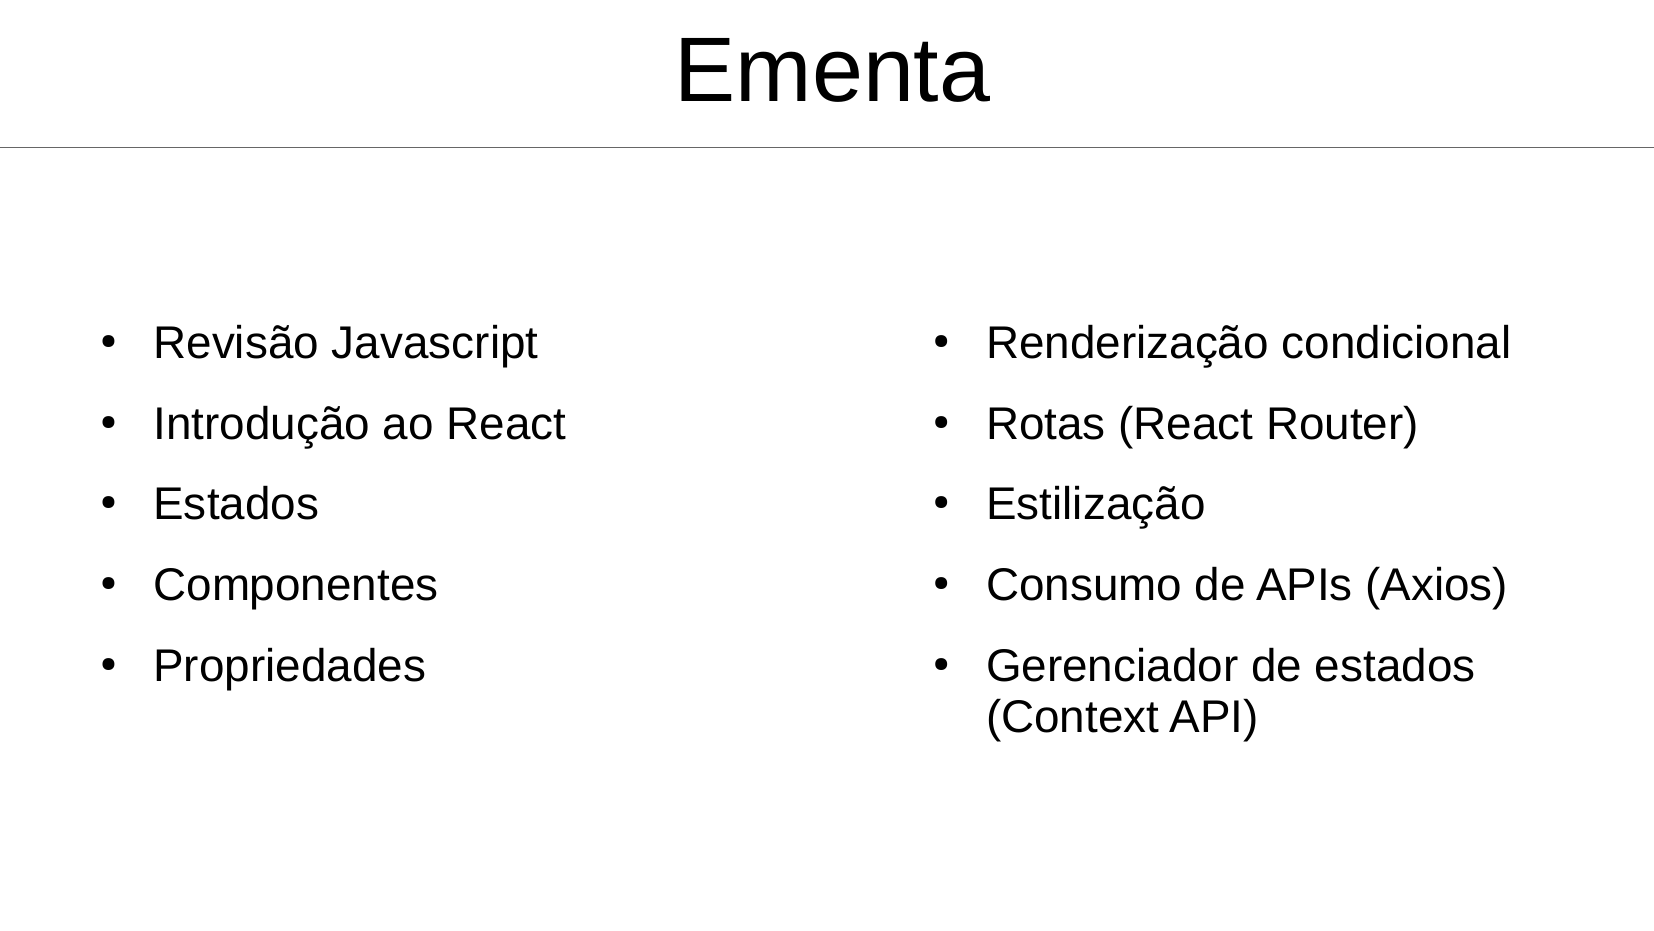

# Ementa
Revisão Javascript
Introdução ao React
Estados
Componentes
Propriedades
Renderização condicional
Rotas (React Router)
Estilização
Consumo de APIs (Axios)
Gerenciador de estados (Context API)